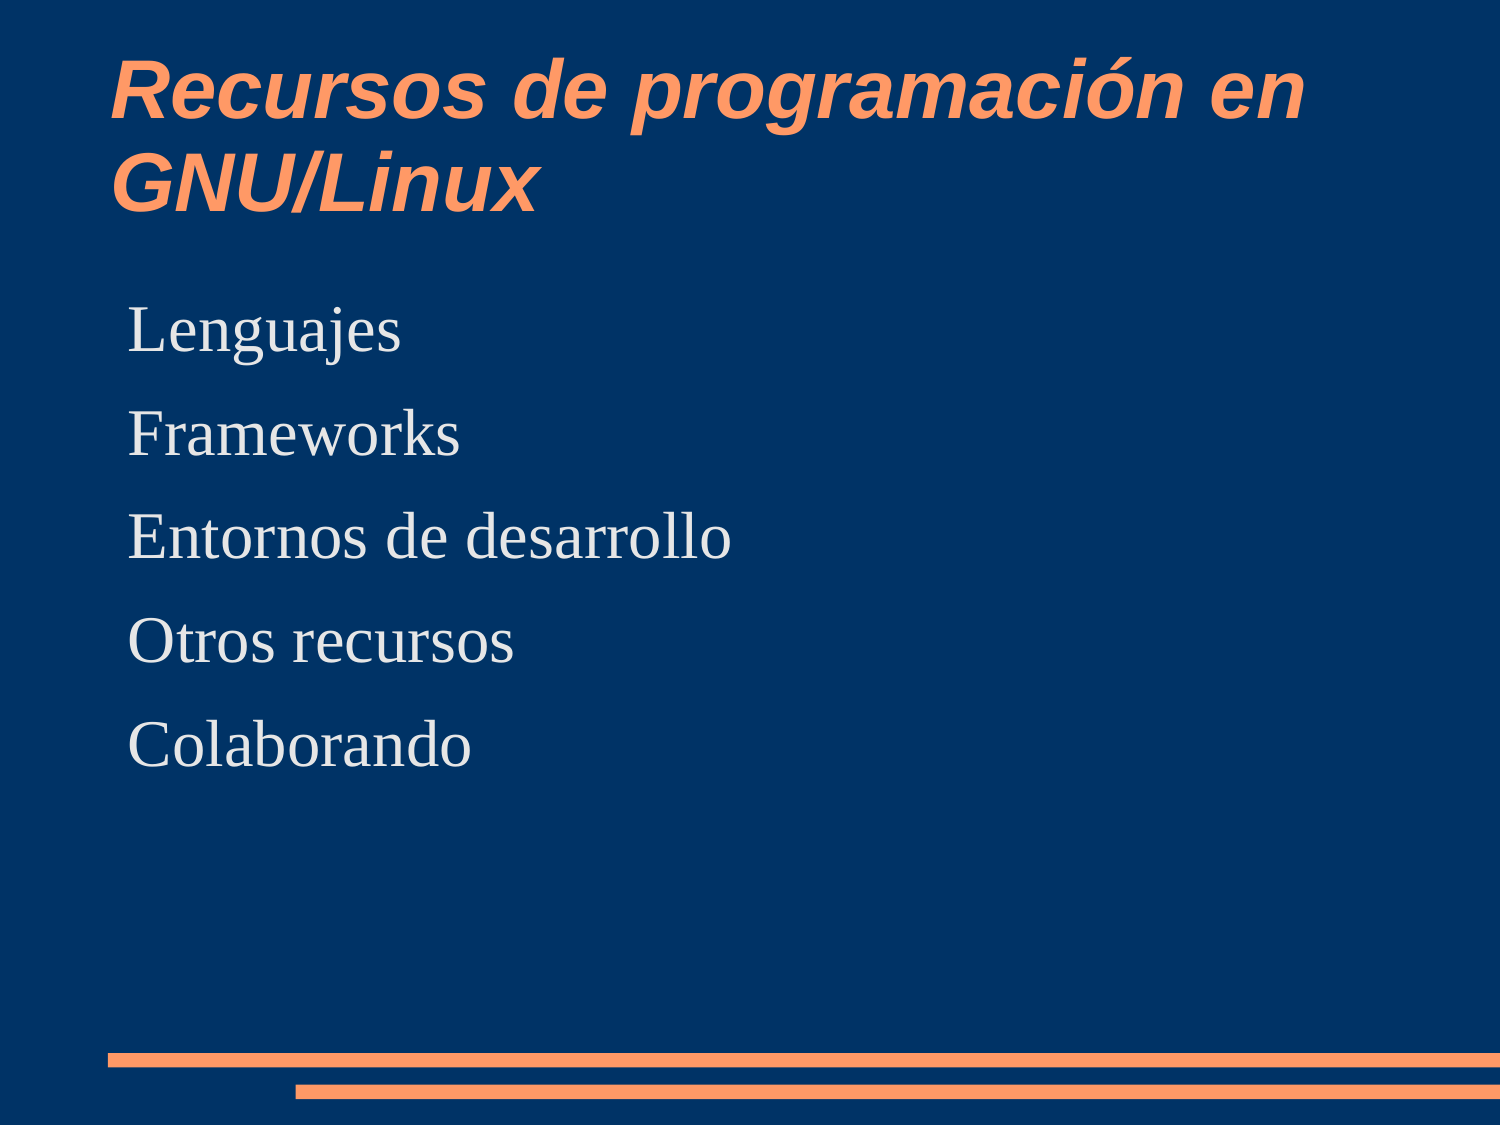

# Recursos de programación en GNU/Linux
Lenguajes
Frameworks
Entornos de desarrollo
Otros recursos
Colaborando